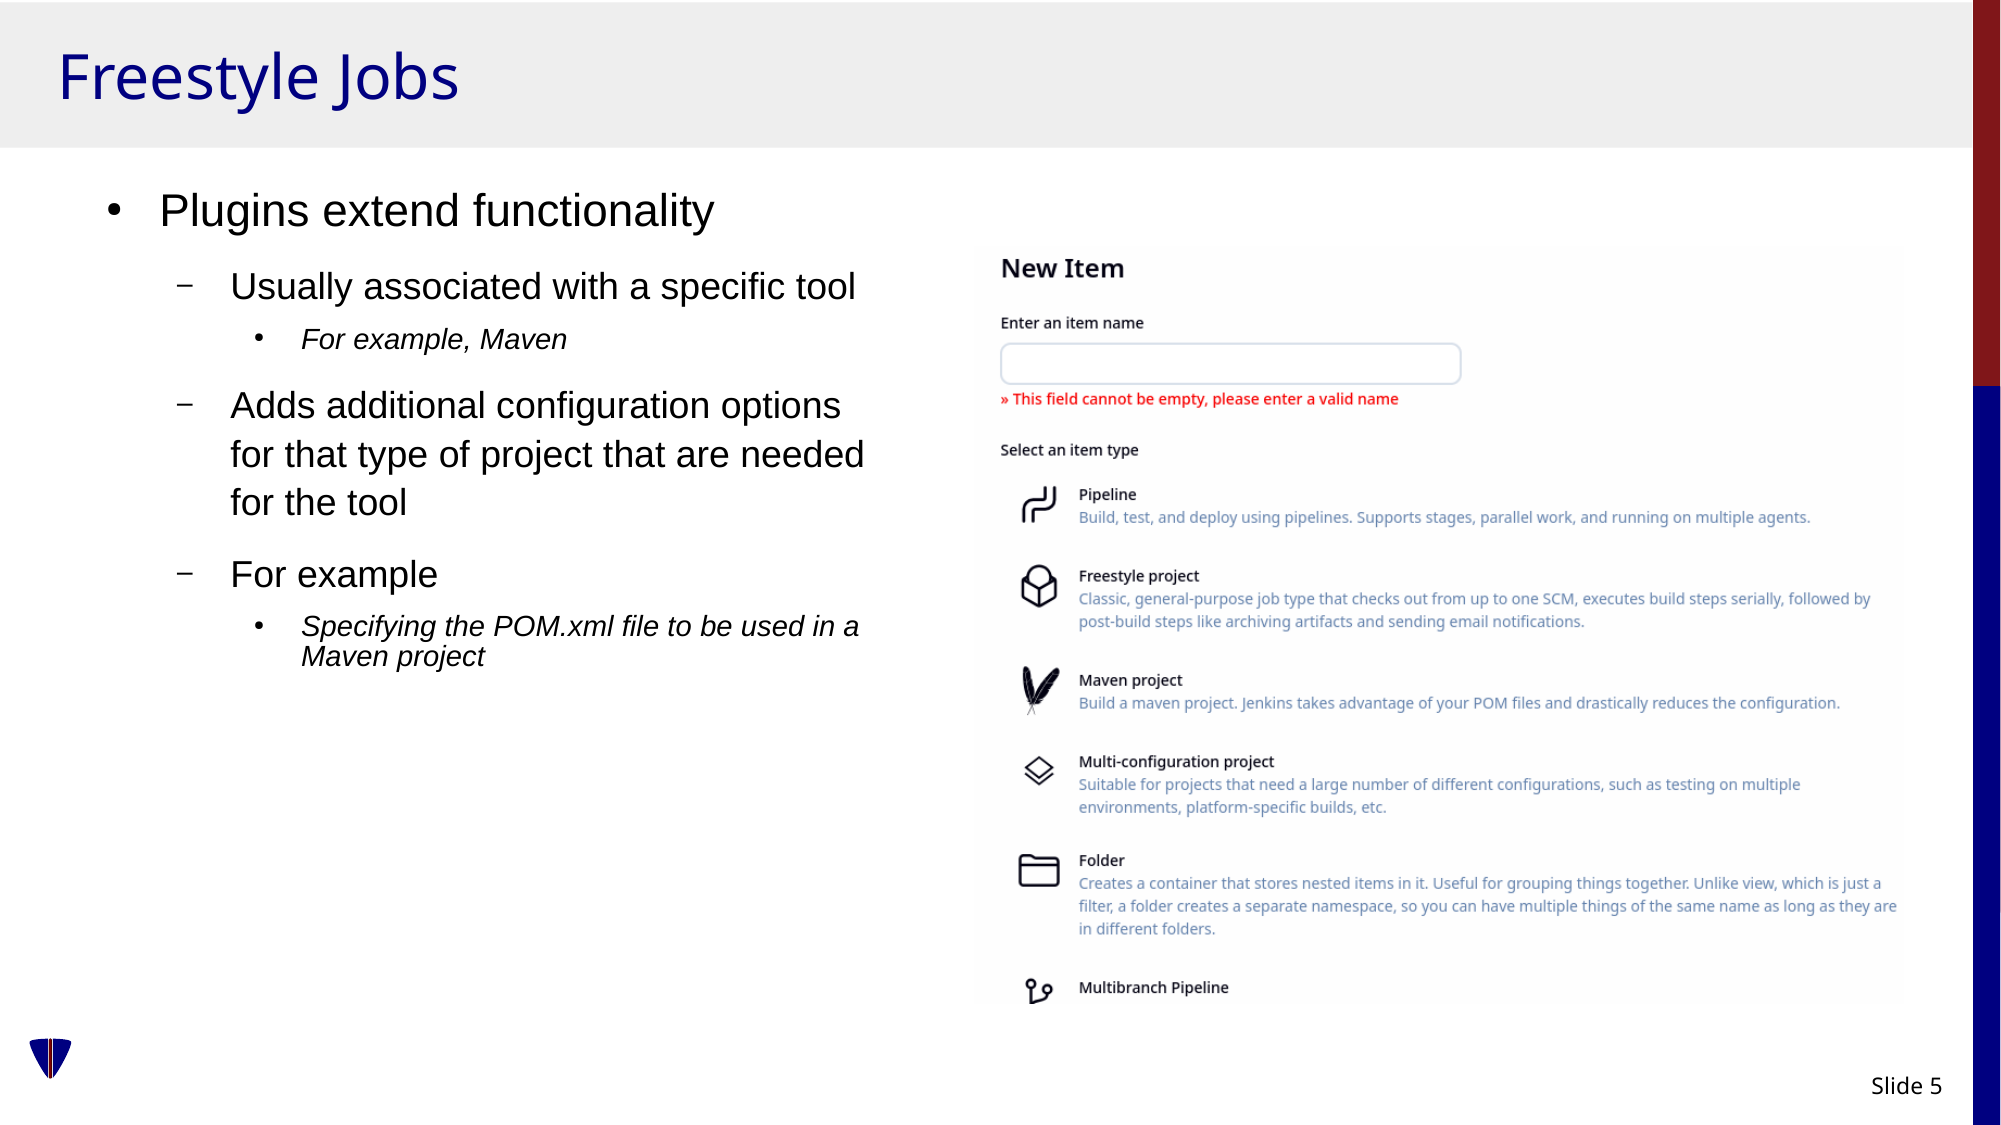

# Freestyle Jobs
Plugins extend functionality
Usually associated with a specific tool
For example, Maven
Adds additional configuration options for that type of project that are needed for the tool
For example
Specifying the POM.xml file to be used in a Maven project